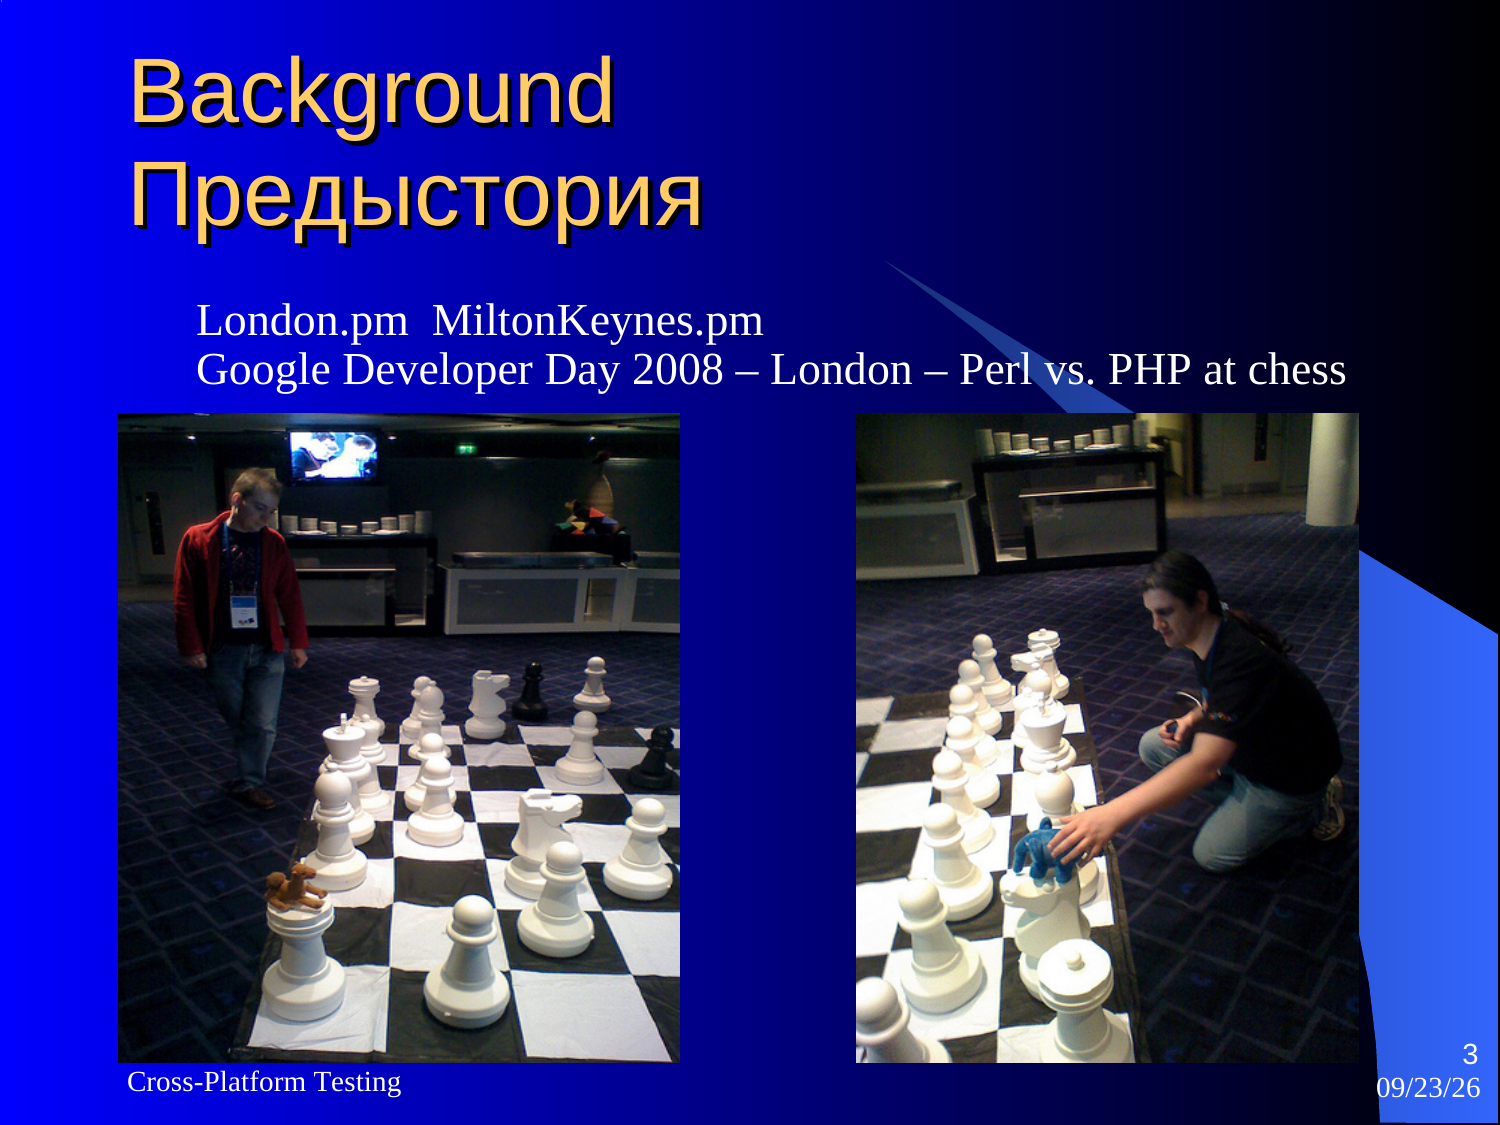

# Background Предыстория
London.pm MiltonKeynes.pm
Google Developer Day 2008 – London – Perl vs. PHP at chess
3
Cross-Platform Testing